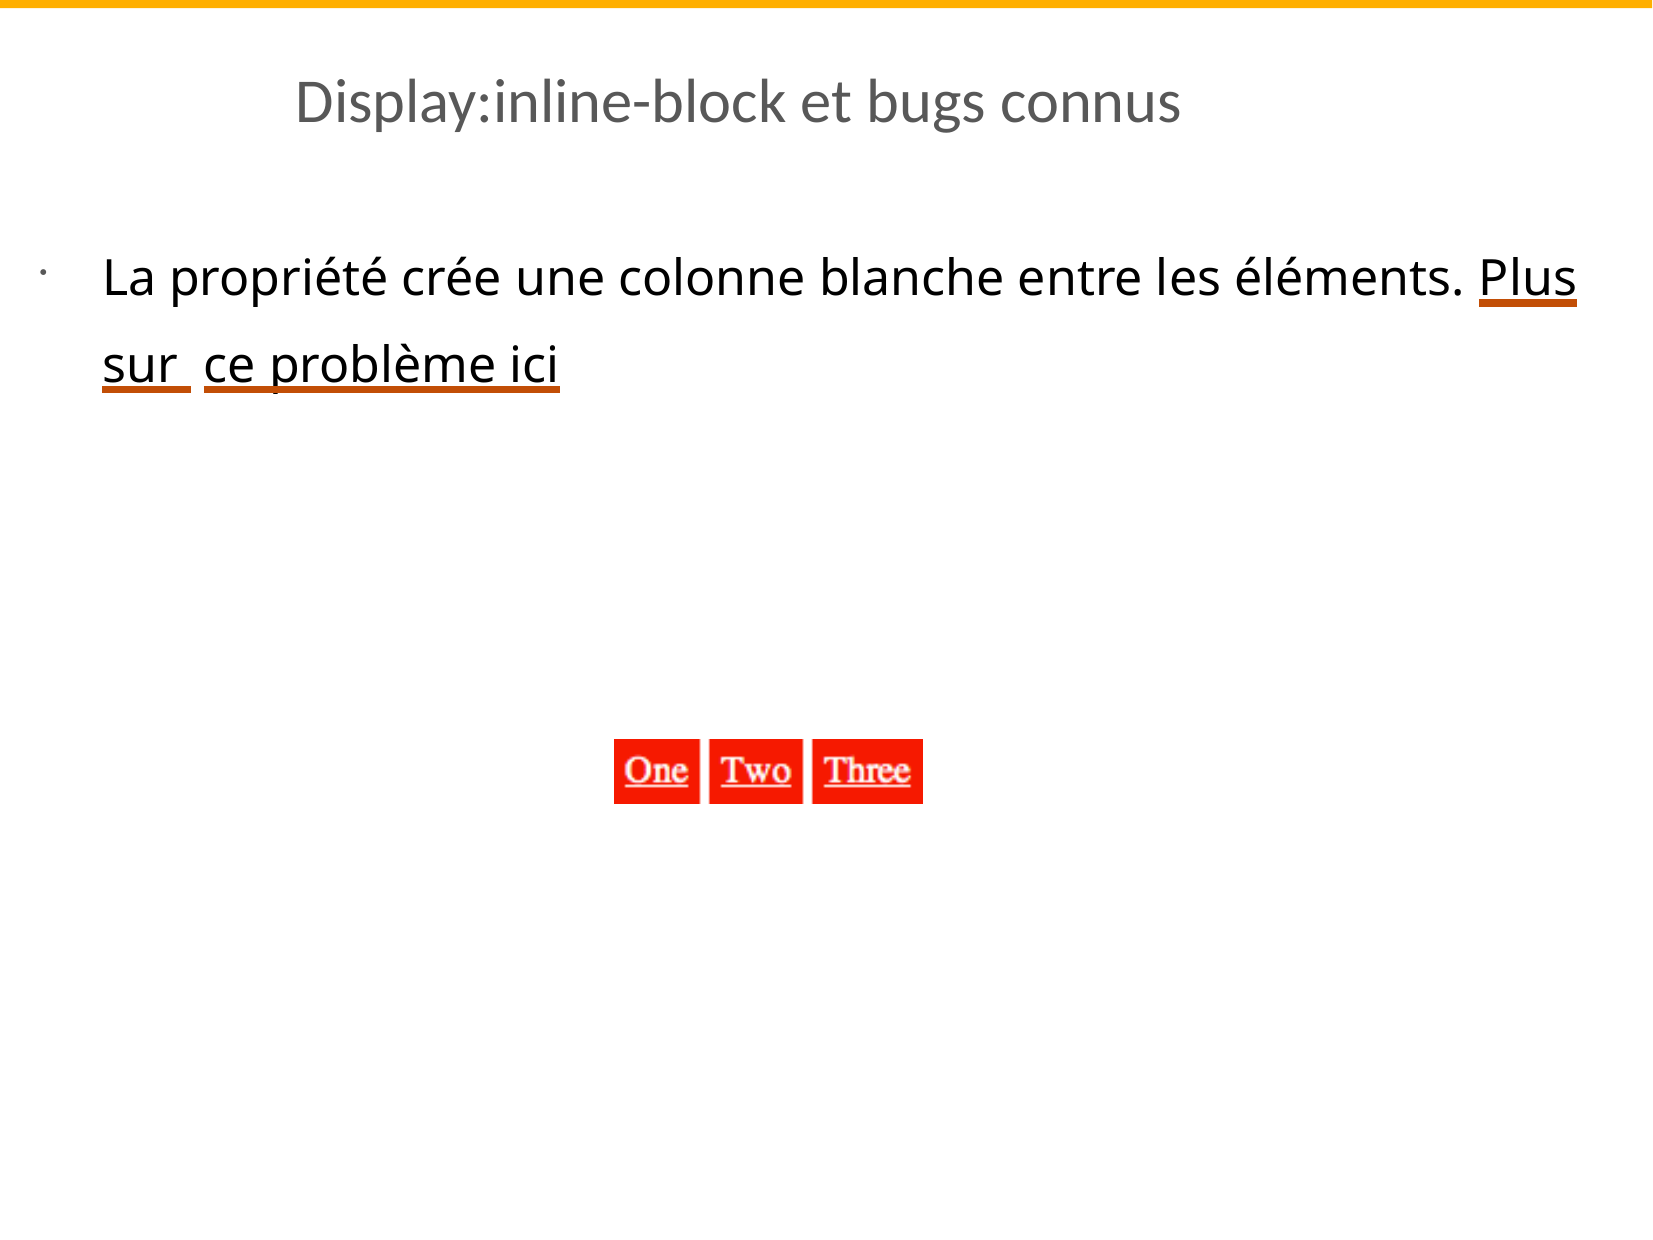

# Display:inline-block et bugs connus
La propriété crée une colonne blanche entre les éléments. Plus sur ce problème ici